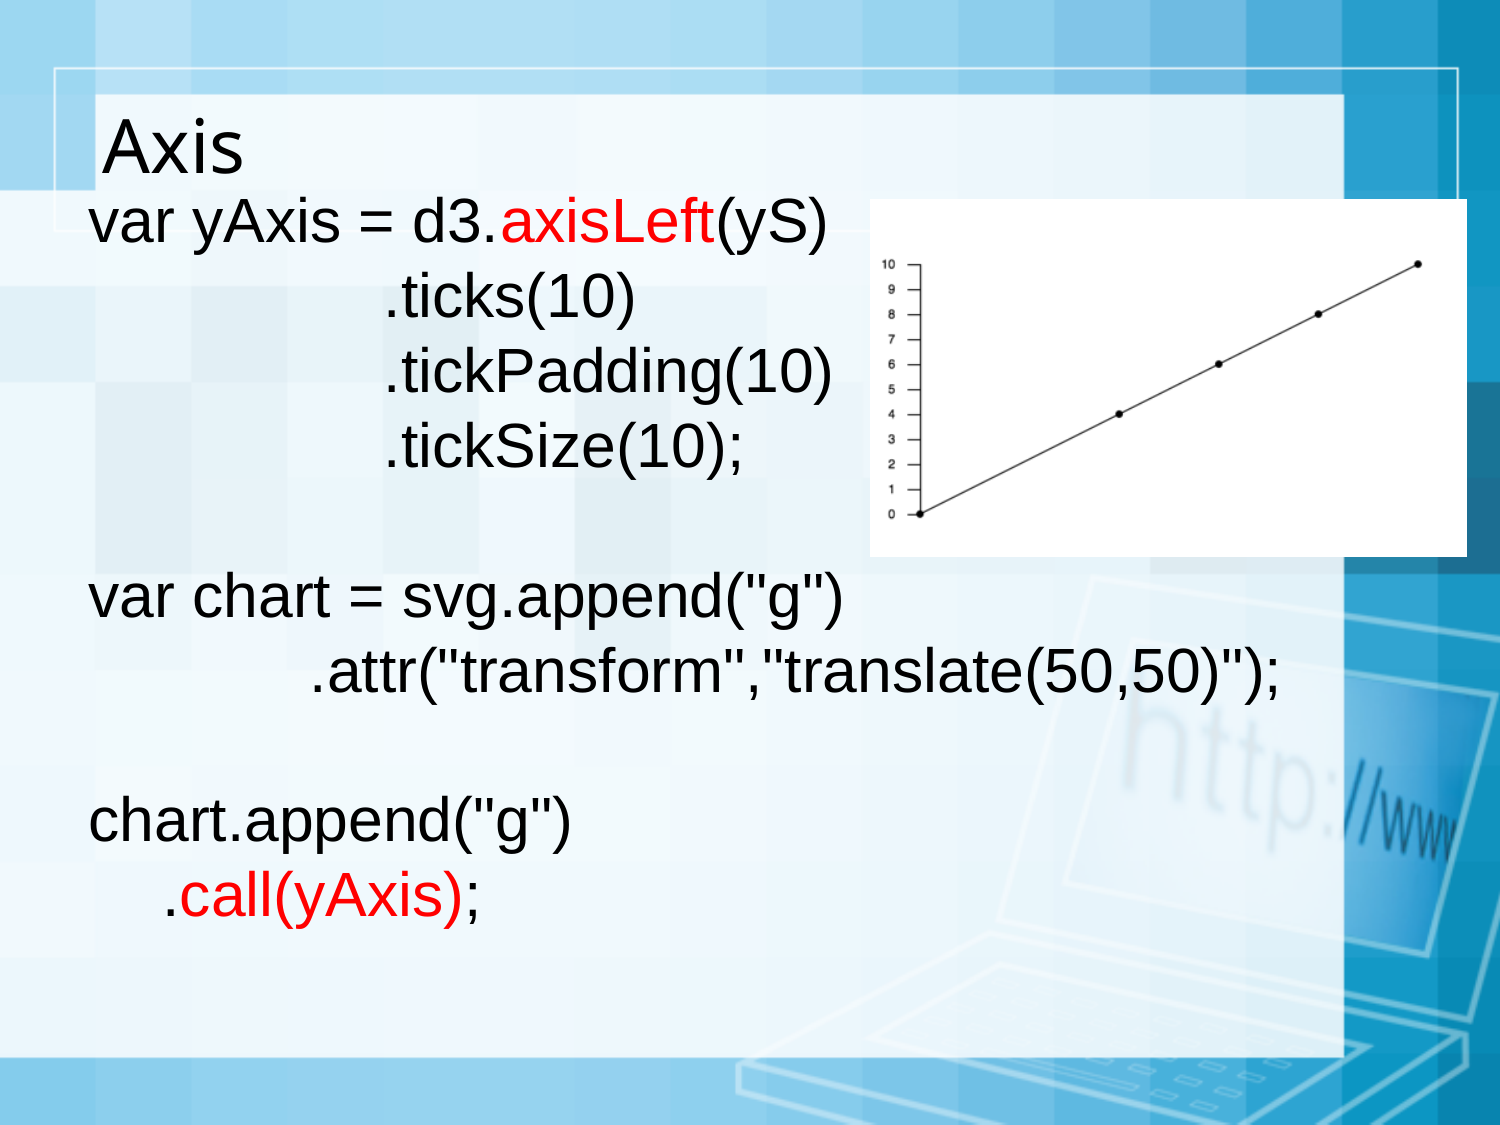

Axis
# var yAxis = d3.axisLeft(yS)
				.ticks(10)
				.tickPadding(10)
				.tickSize(10);
var chart = svg.append("g")
			.attr("transform","translate(50,50)");
chart.append("g")
 	.call(yAxis);